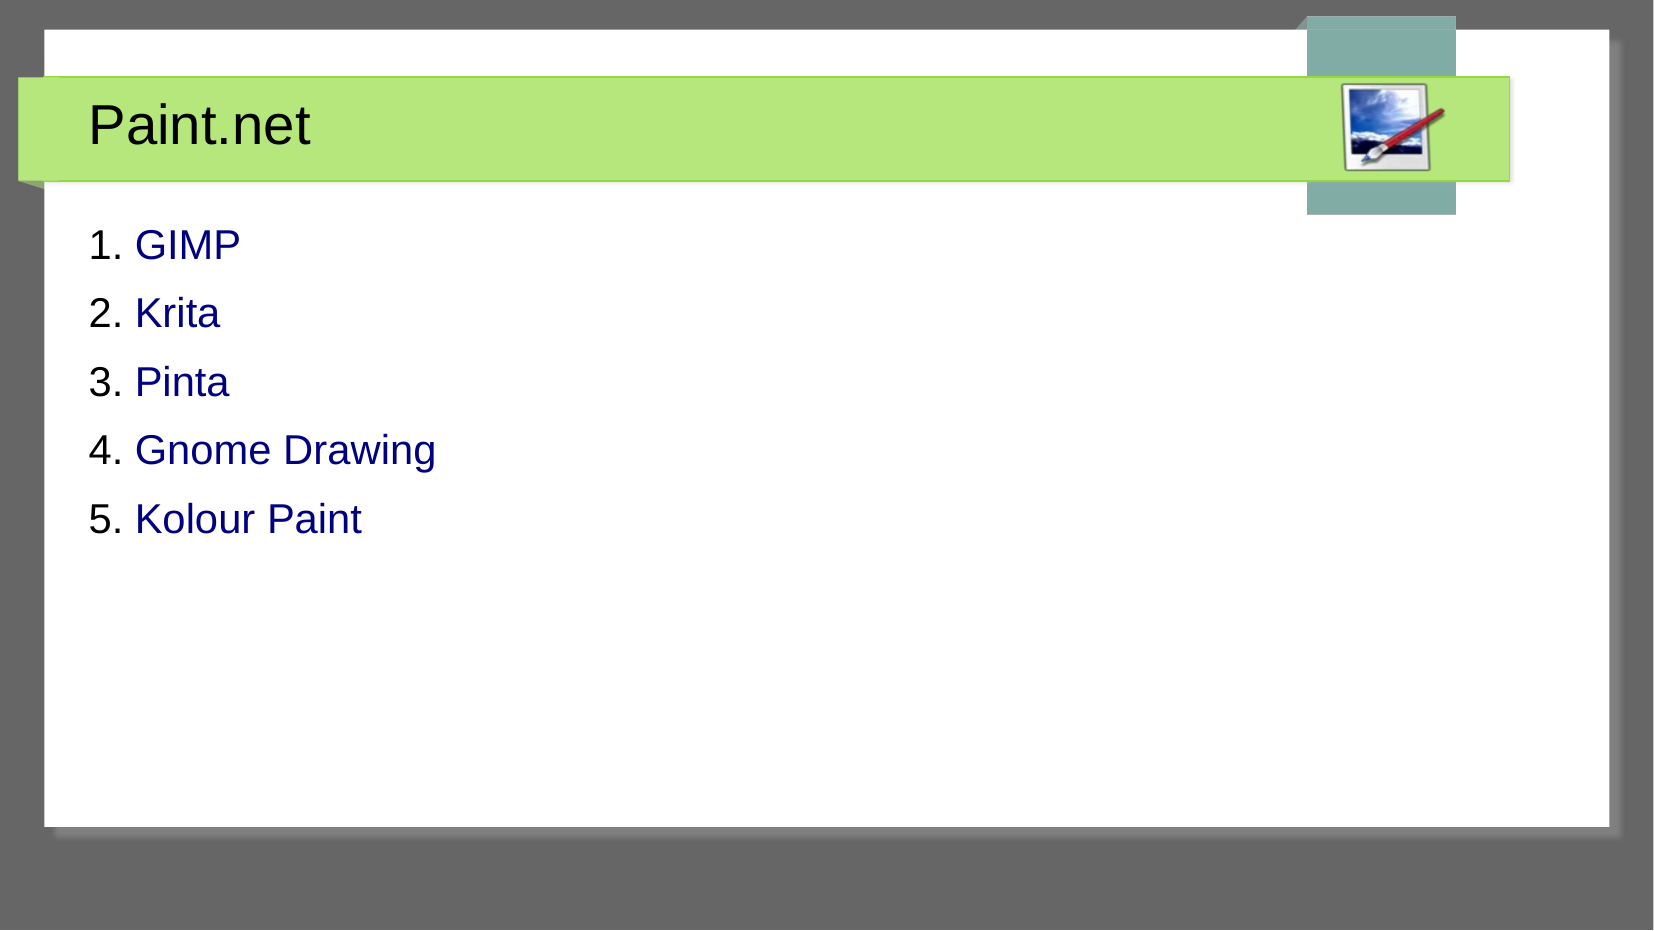

# Paint.net
1. GIMP
2. Krita
3. Pinta
4. Gnome Drawing
5. Kolour Paint